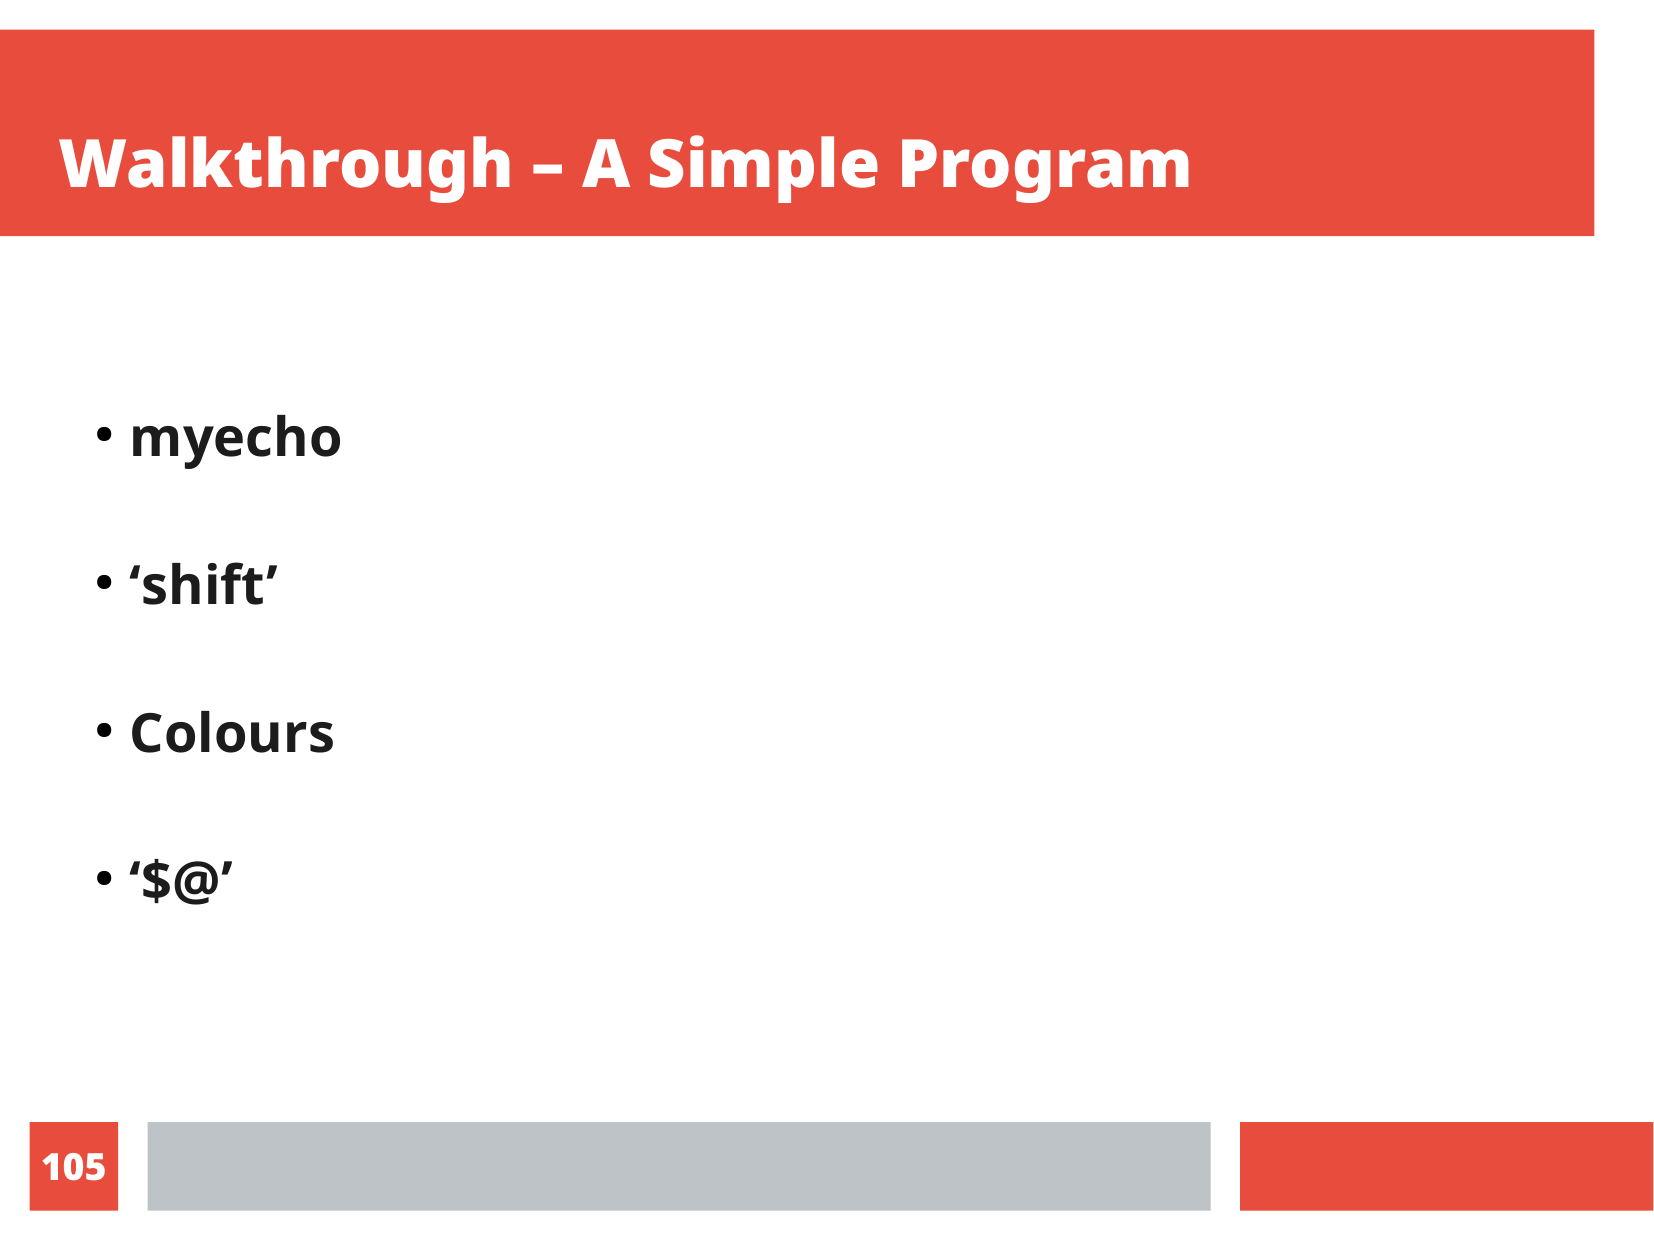

# Walkthrough – A Simple Program
myecho
‘shift’
Colours
‘$@’
105